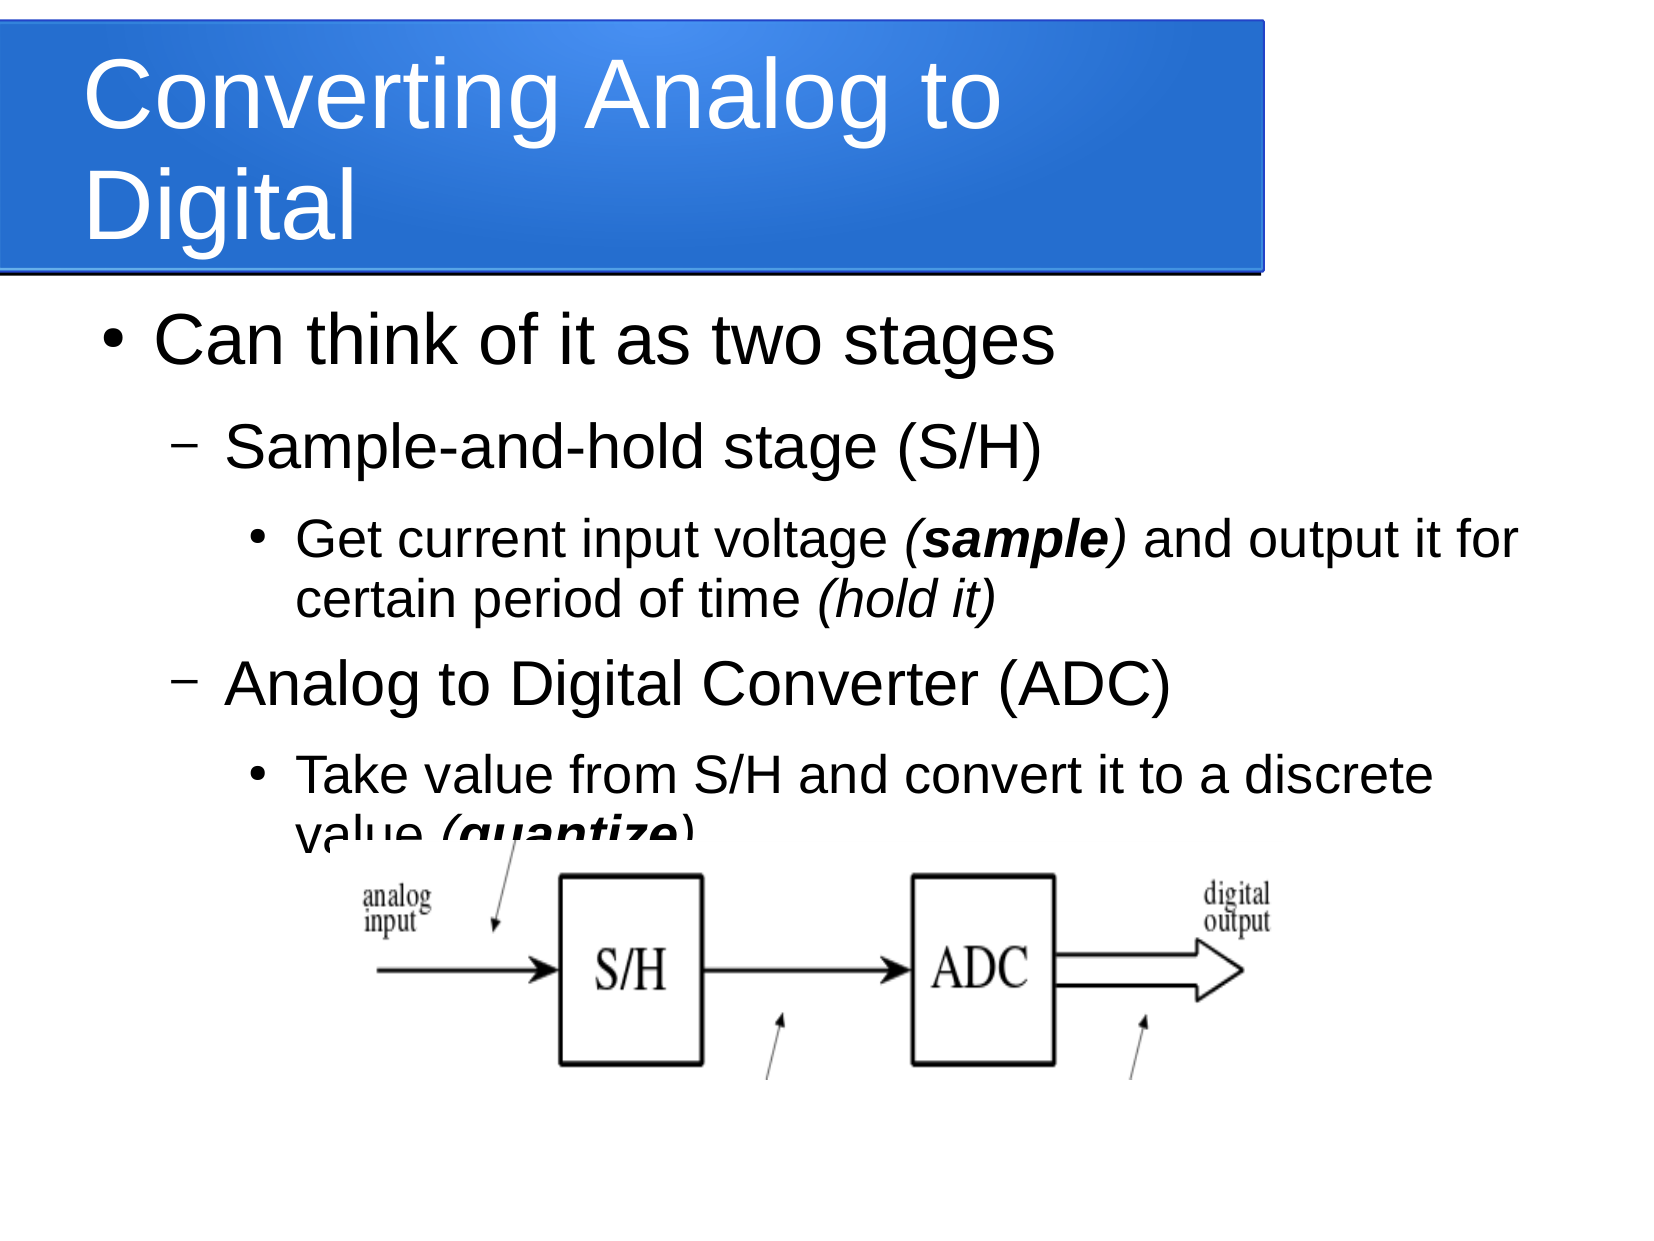

# Converting Analog to Digital
Can think of it as two stages
Sample-and-hold stage (S/H)
Get current input voltage (sample) and output it for certain period of time (hold it)
Analog to Digital Converter (ADC)
Take value from S/H and convert it to a discrete value (quantize)